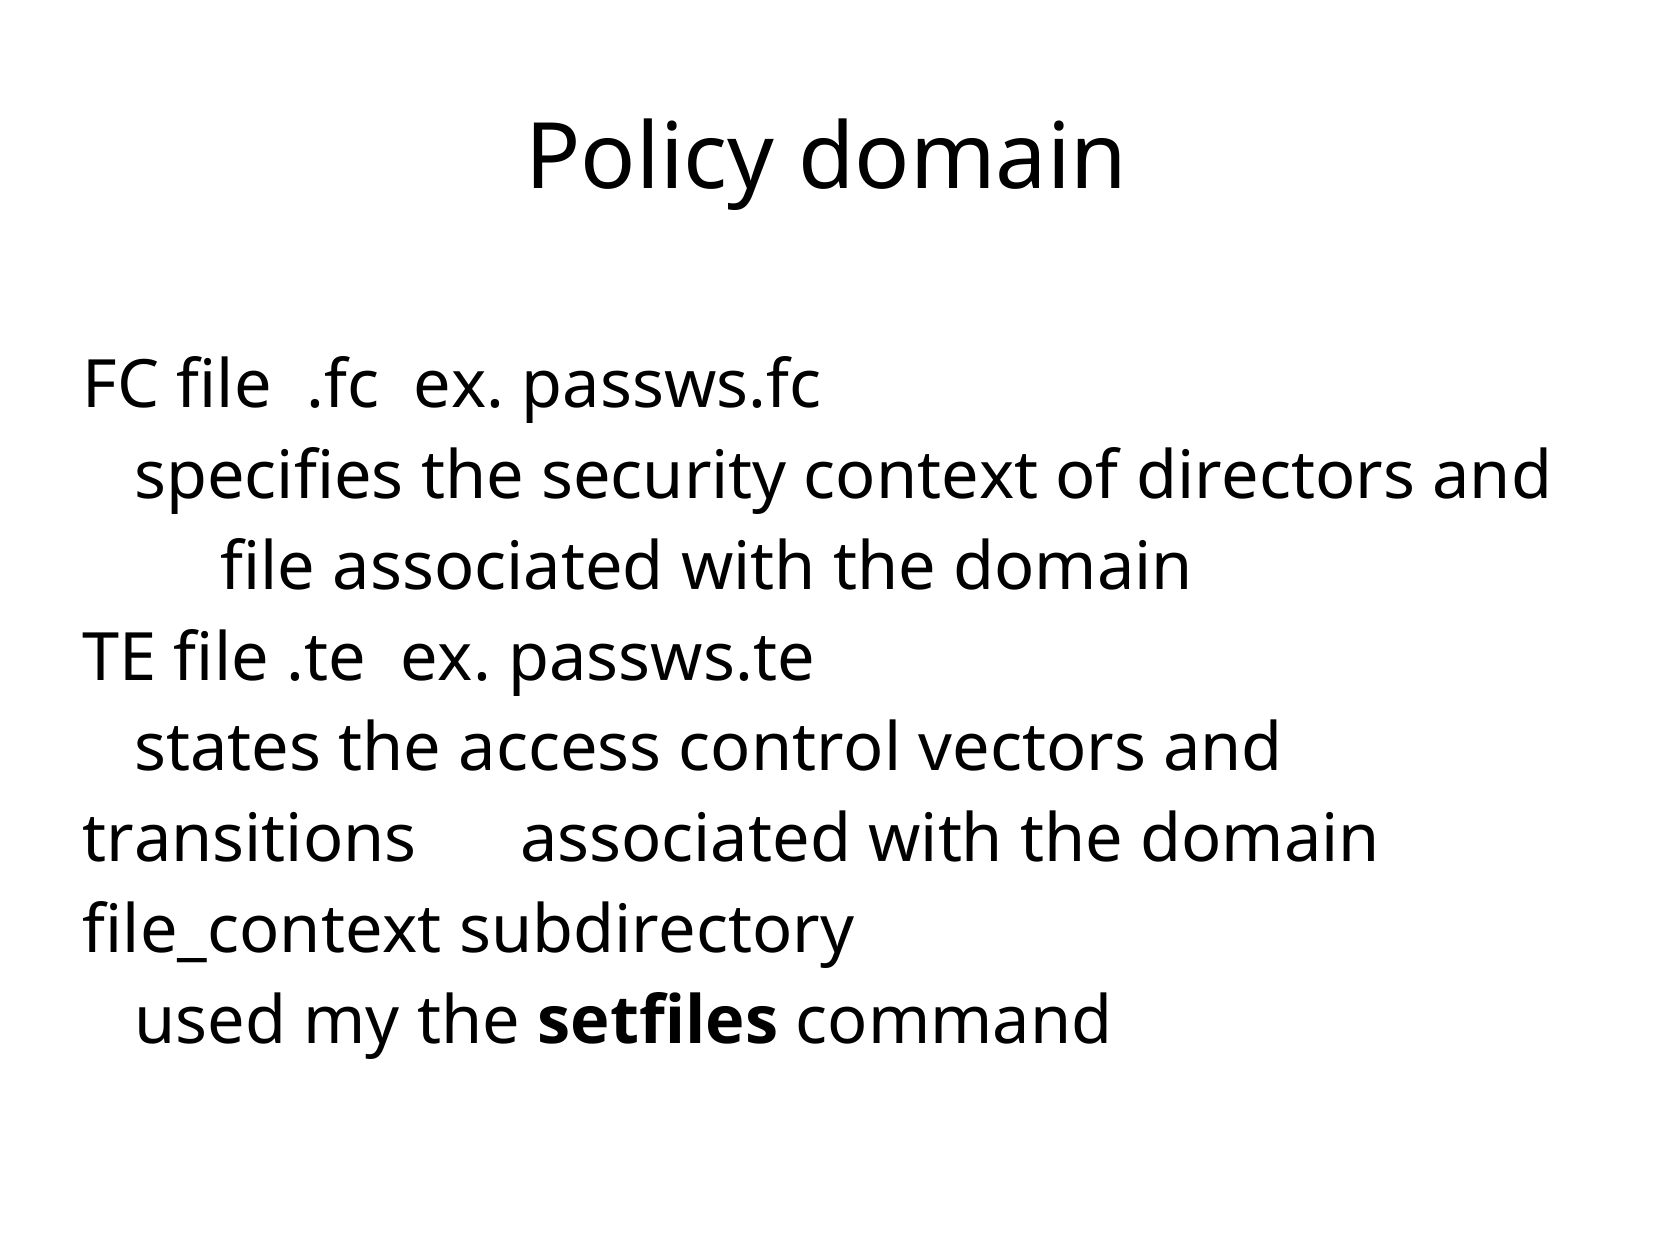

# Policy domain
FC file .fc ex. passws.fc
 specifies the security context of directors and file associated with the domain
TE file .te ex. passws.te
 states the access control vectors and transitions associated with the domain
file_context subdirectory
 used my the setfiles command